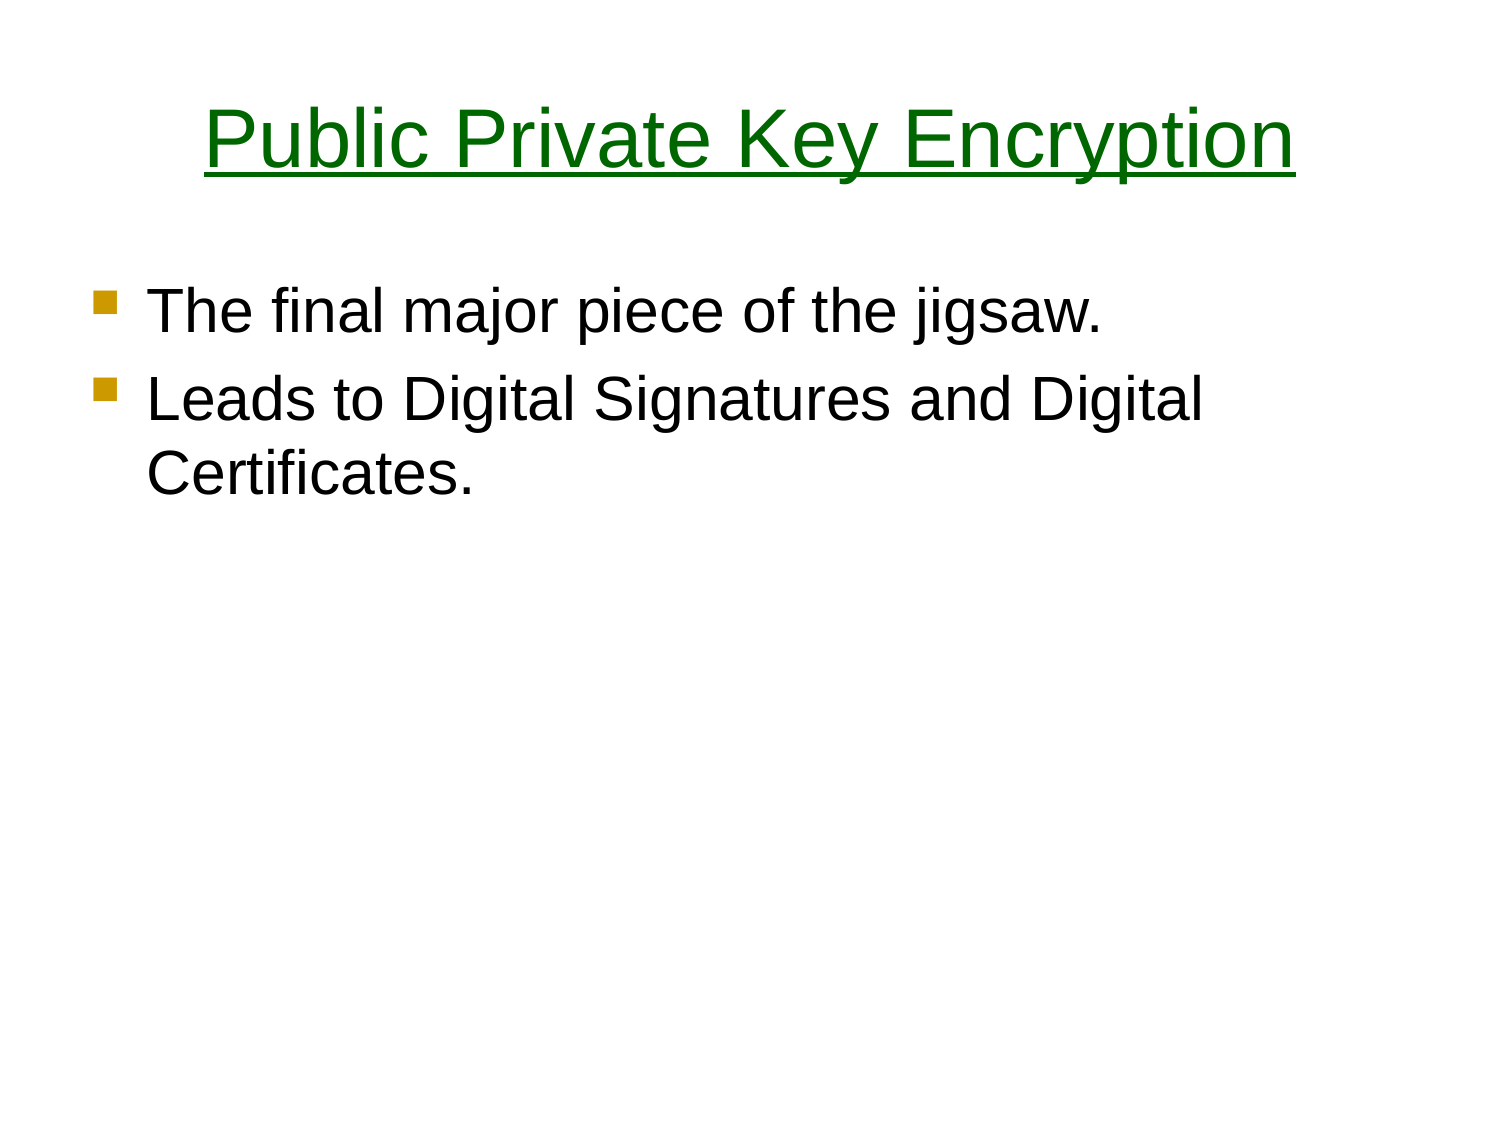

# Public Private Key Encryption
The final major piece of the jigsaw.
Leads to Digital Signatures and Digital Certificates.